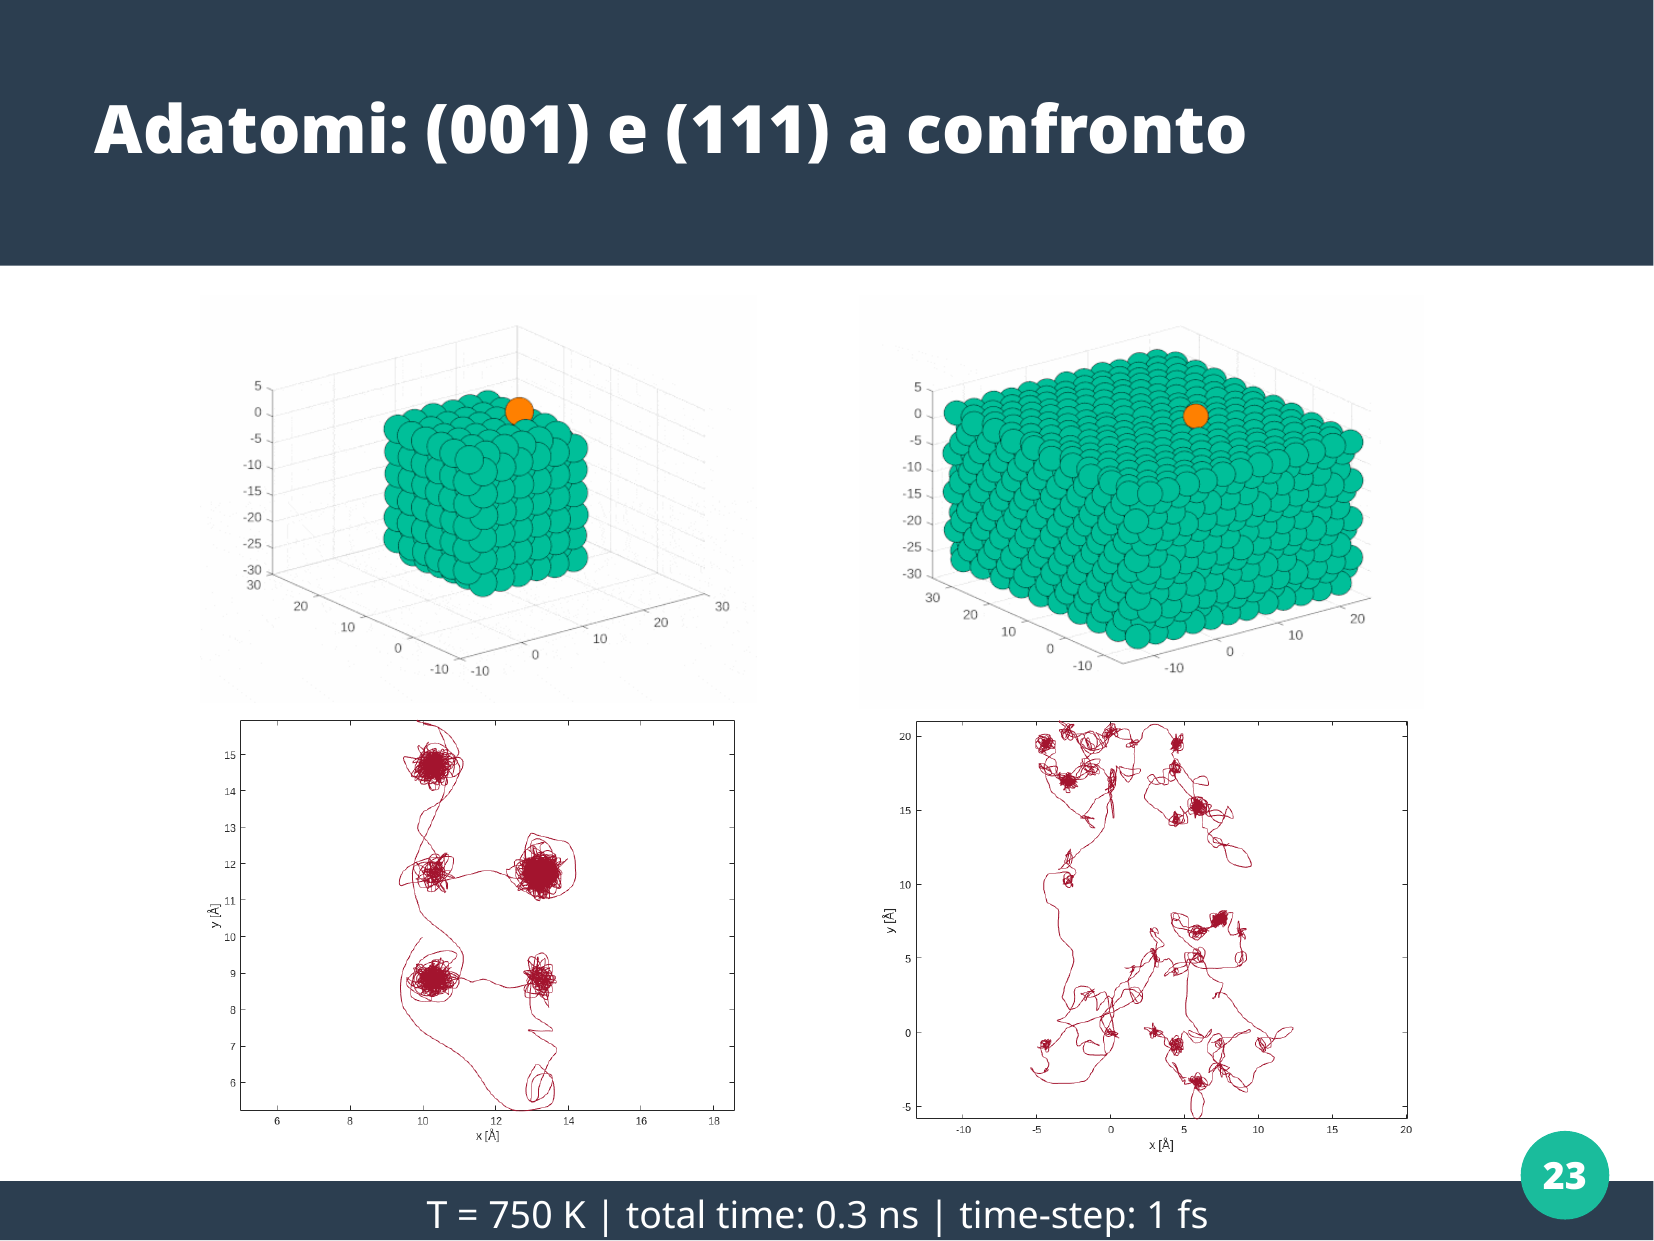

# Adatomi: (001) e (111) a confronto
23
T = 750 K | total time: 0.3 ns | time-step: 1 fs